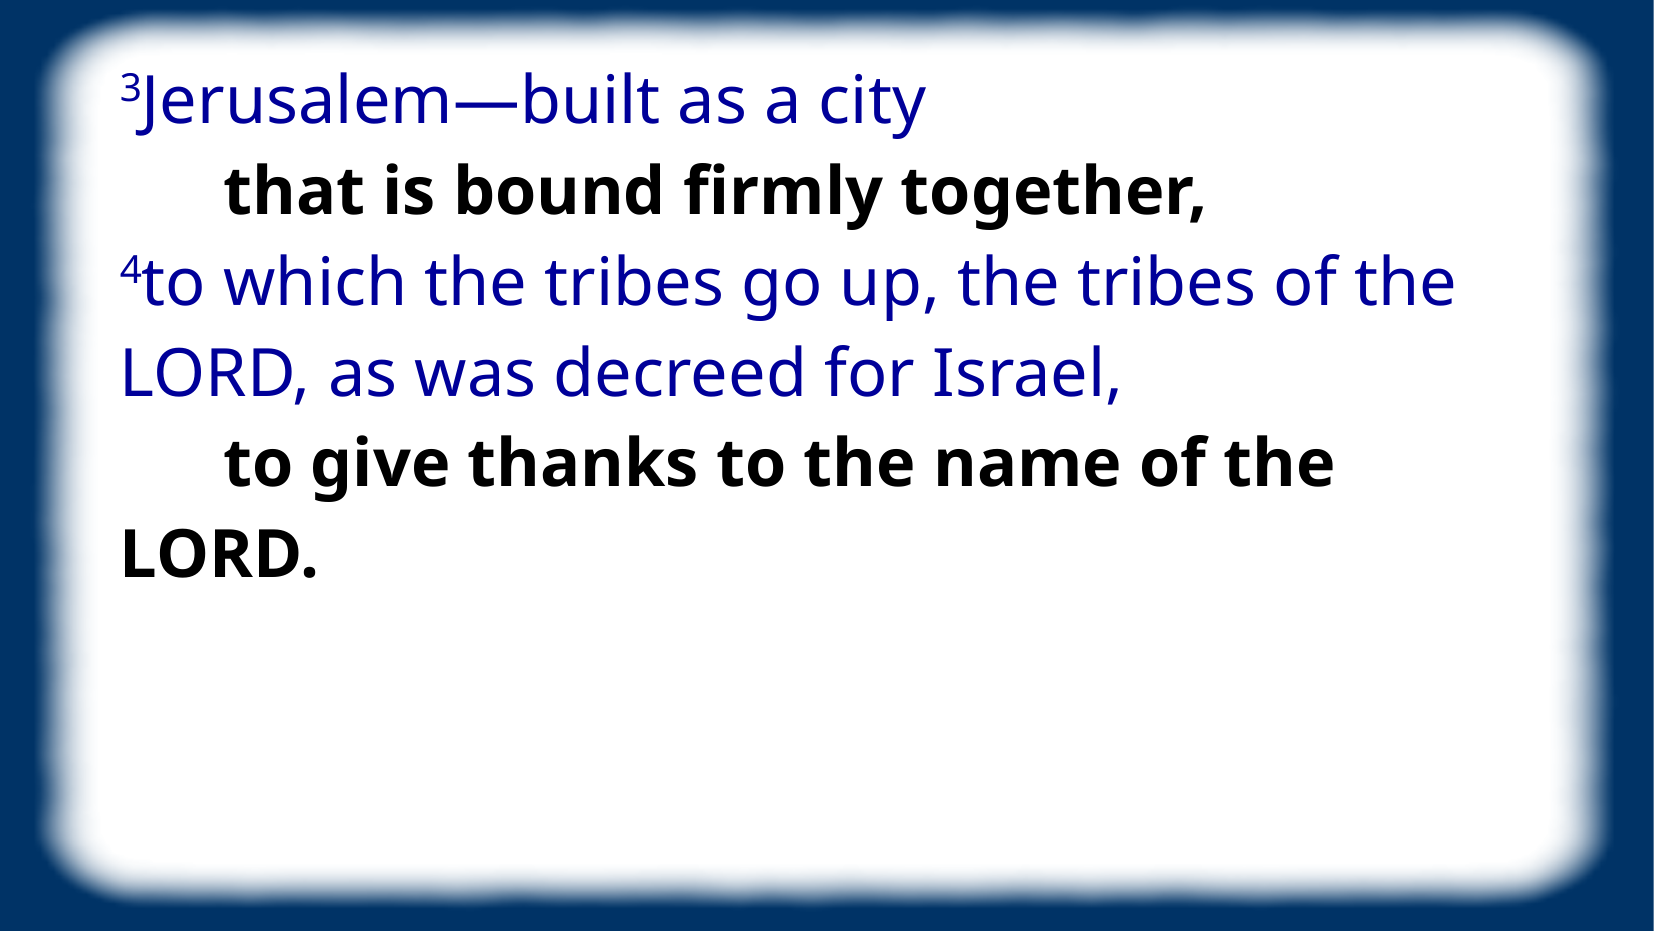

3Jerusalem—built as a city
 that is bound firmly together,
4to which the tribes go up, the tribes of the LORD, as was decreed for Israel,
 to give thanks to the name of the LORD.